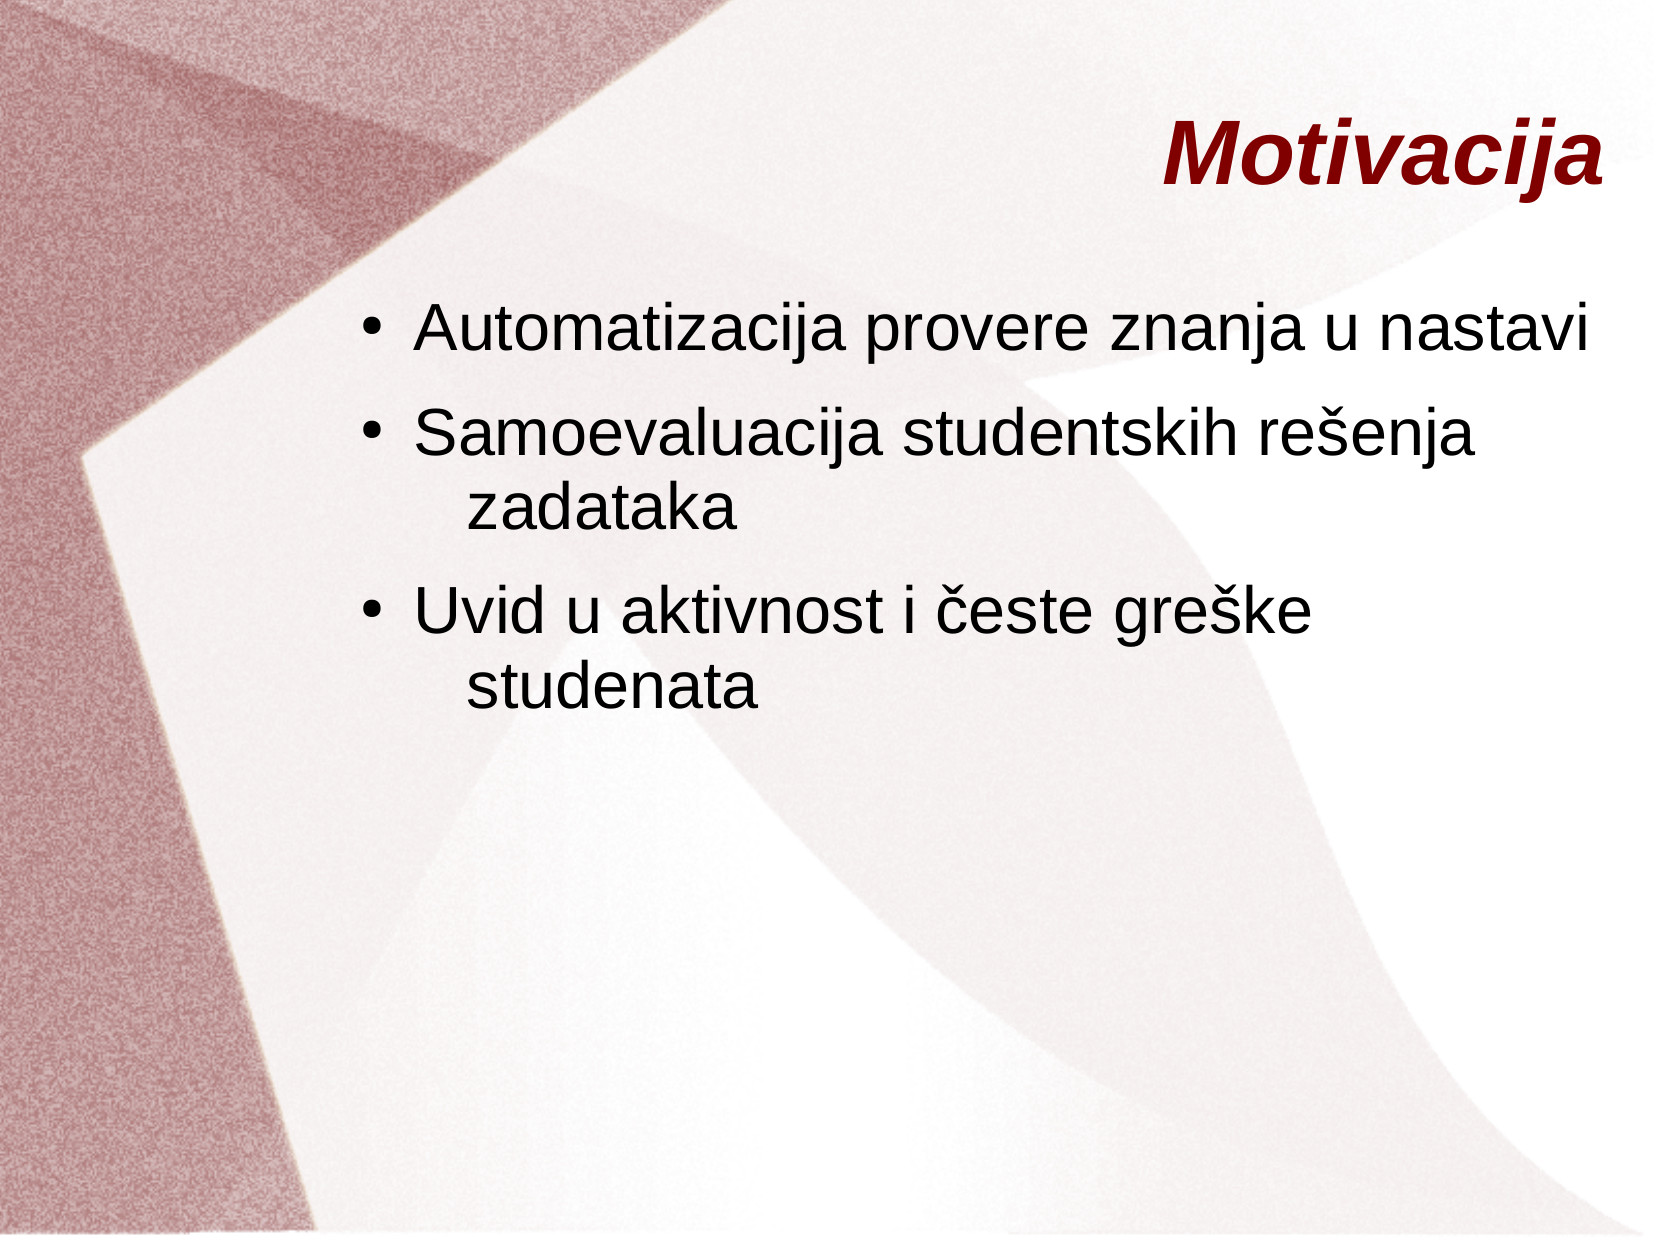

# Motivacija
Automatizacija provere znanja u nastavi
Samoevaluacija studentskih rešenja zadataka
Uvid u aktivnost i česte greške studenata